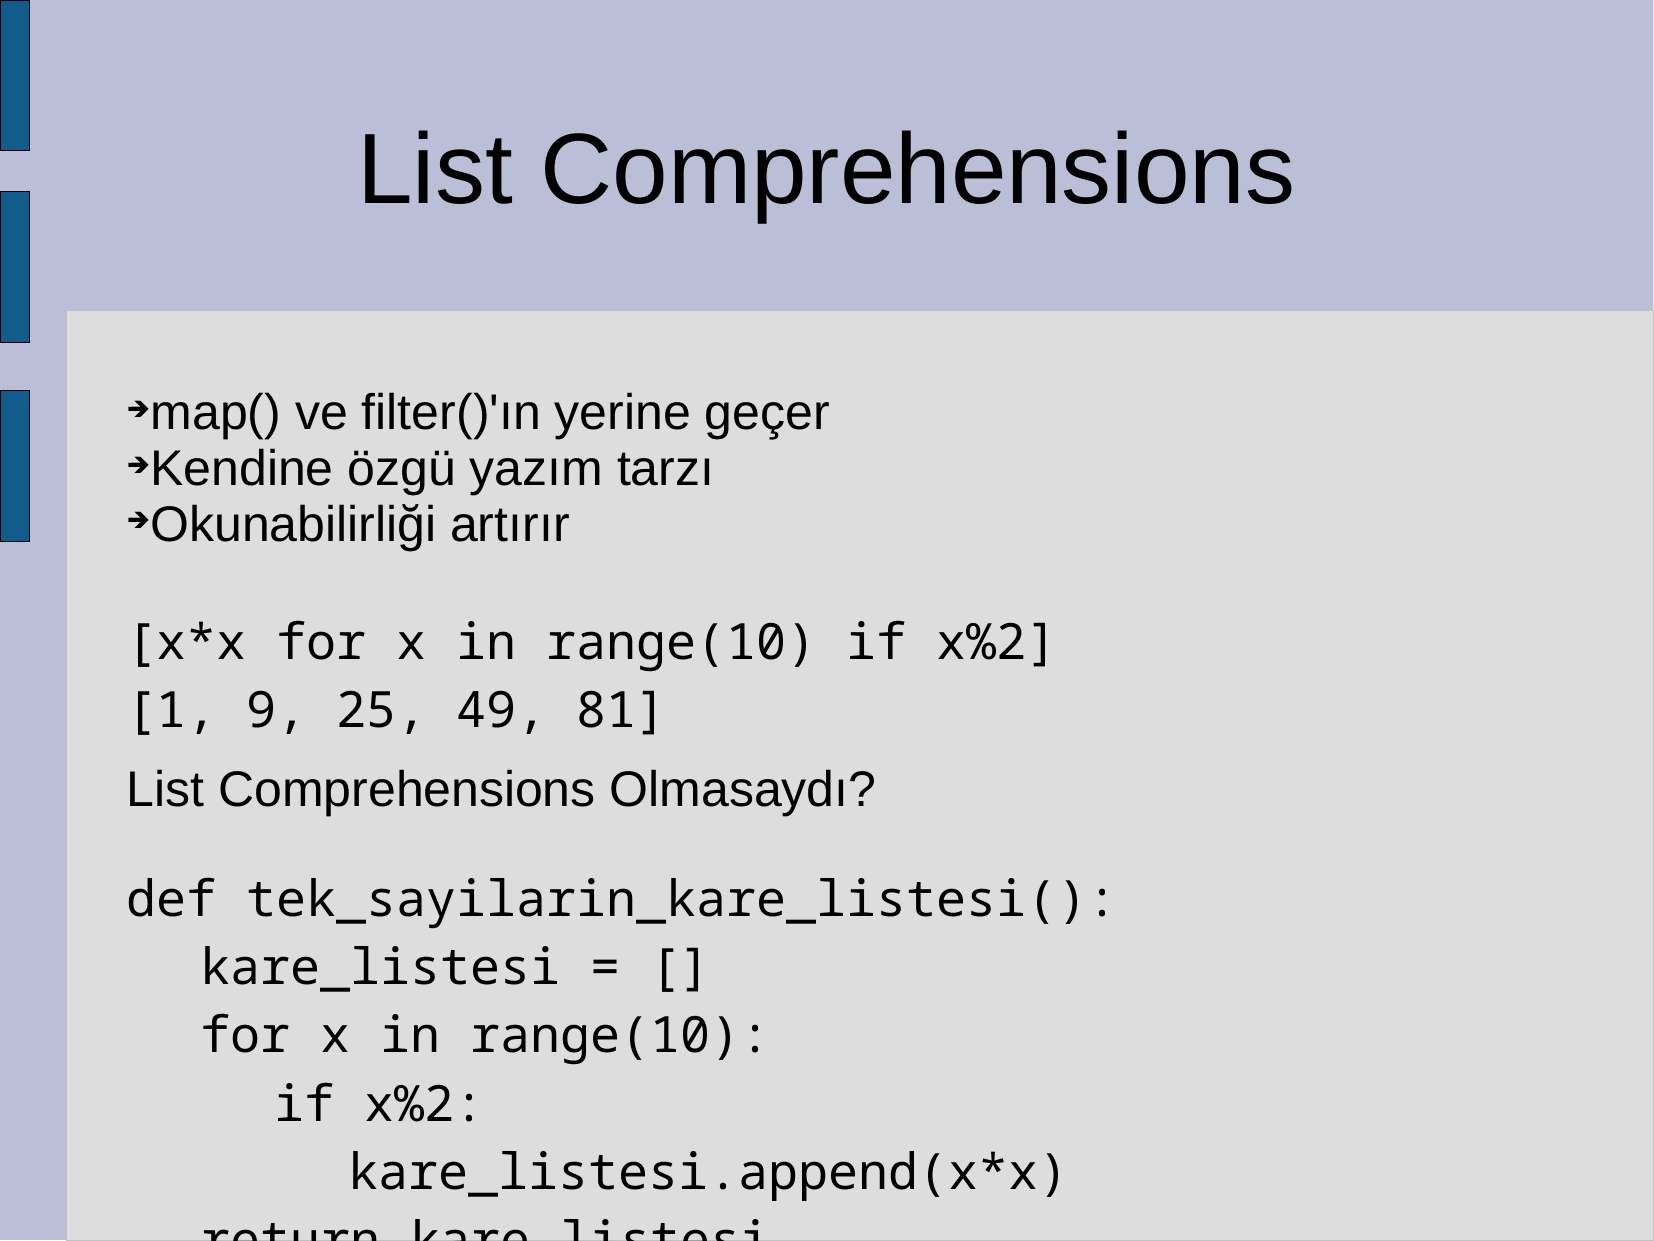

List Comprehensions
map() ve filter()'ın yerine geçer
Kendine özgü yazım tarzı
Okunabilirliği artırır
[x*x for x in range(10) if x%2]
[1, 9, 25, 49, 81]
List Comprehensions Olmasaydı?
def tek_sayilarin_kare_listesi():
	kare_listesi = []
	for x in range(10):
		if x%2:
			kare_listesi.append(x*x)
	return kare_listesi